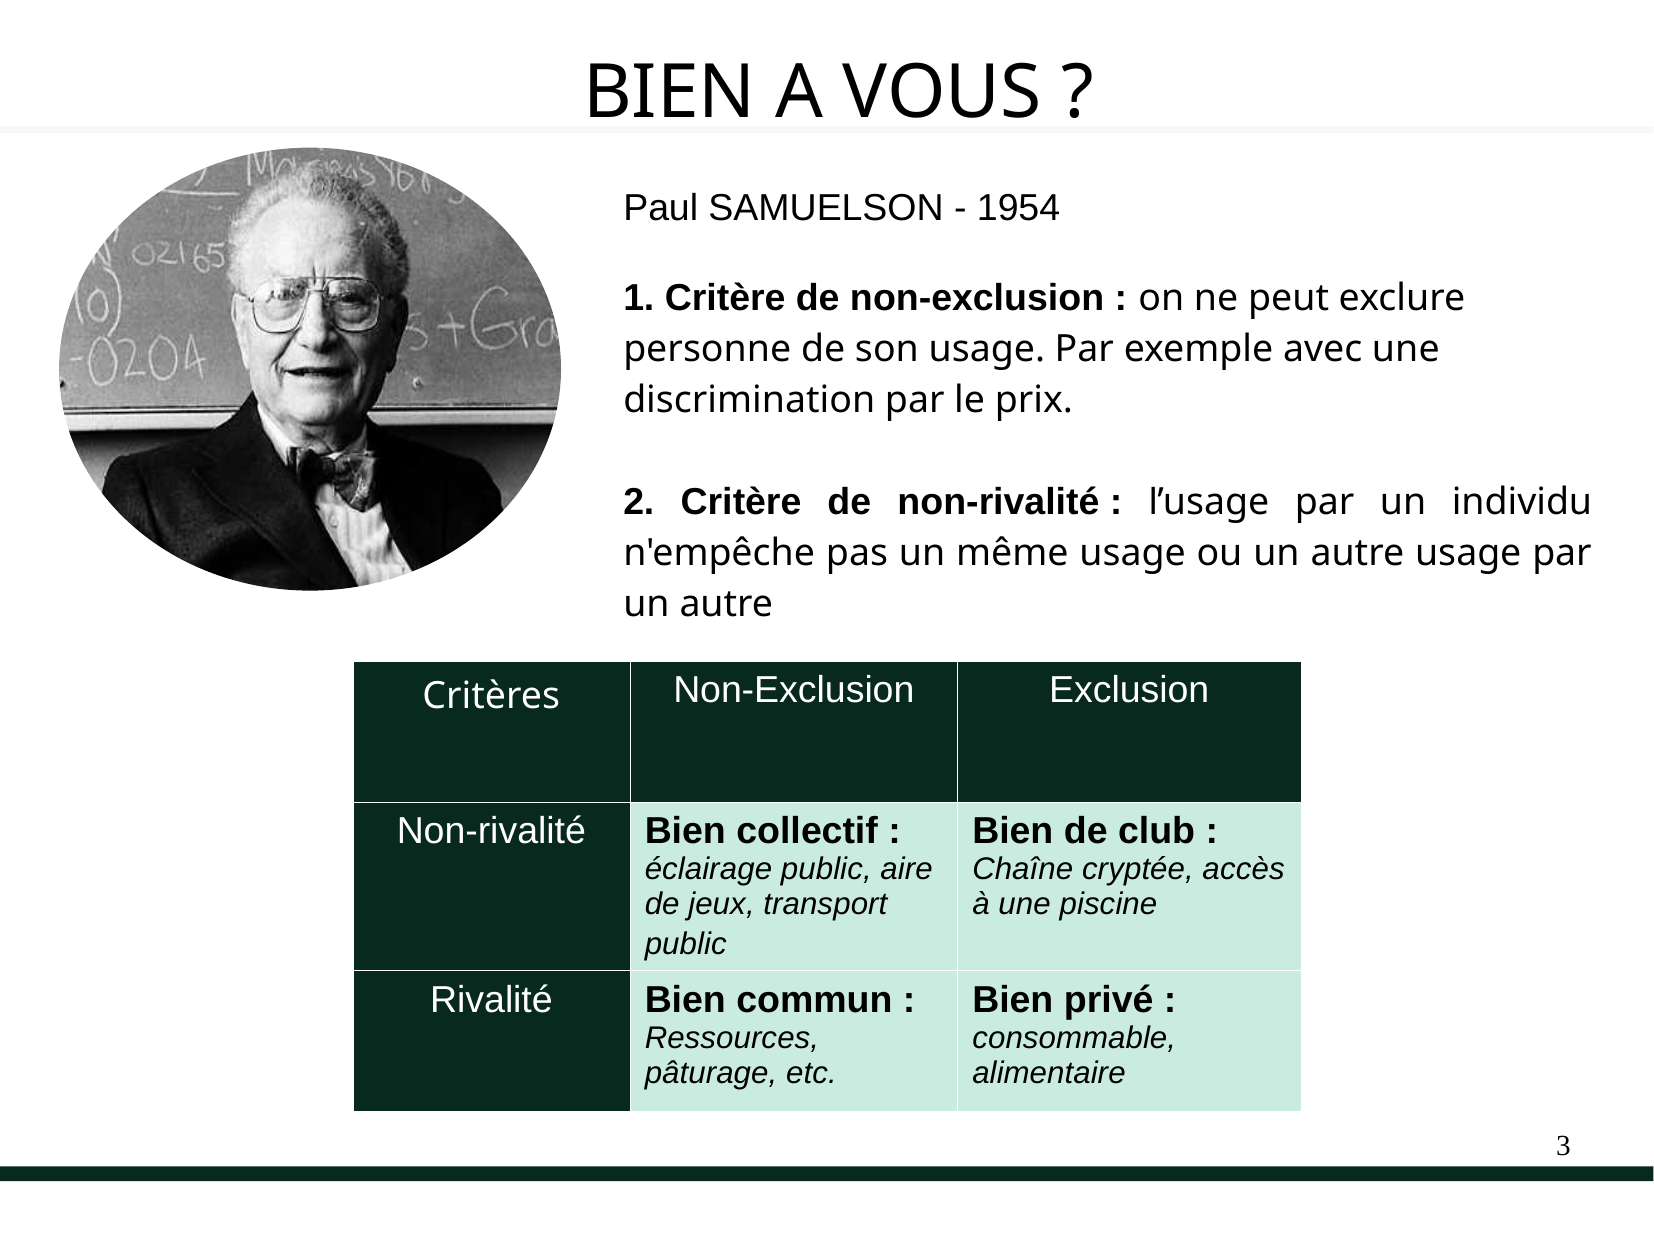

BIEN A VOUS ?
Paul SAMUELSON - 1954
1. Critère de non-exclusion : on ne peut exclure personne de son usage. Par exemple avec une discrimination par le prix.
2. Critère de non-rivalité : l’usage par un individu n'empêche pas un même usage ou un autre usage par un autre
| Critères | Non-Exclusion | Exclusion |
| --- | --- | --- |
| Non-rivalité | Bien collectif : éclairage public, aire de jeux, transport public | Bien de club : Chaîne cryptée, accès à une piscine |
| Rivalité | Bien commun : Ressources, pâturage, etc. | Bien privé : consommable, alimentaire |
3